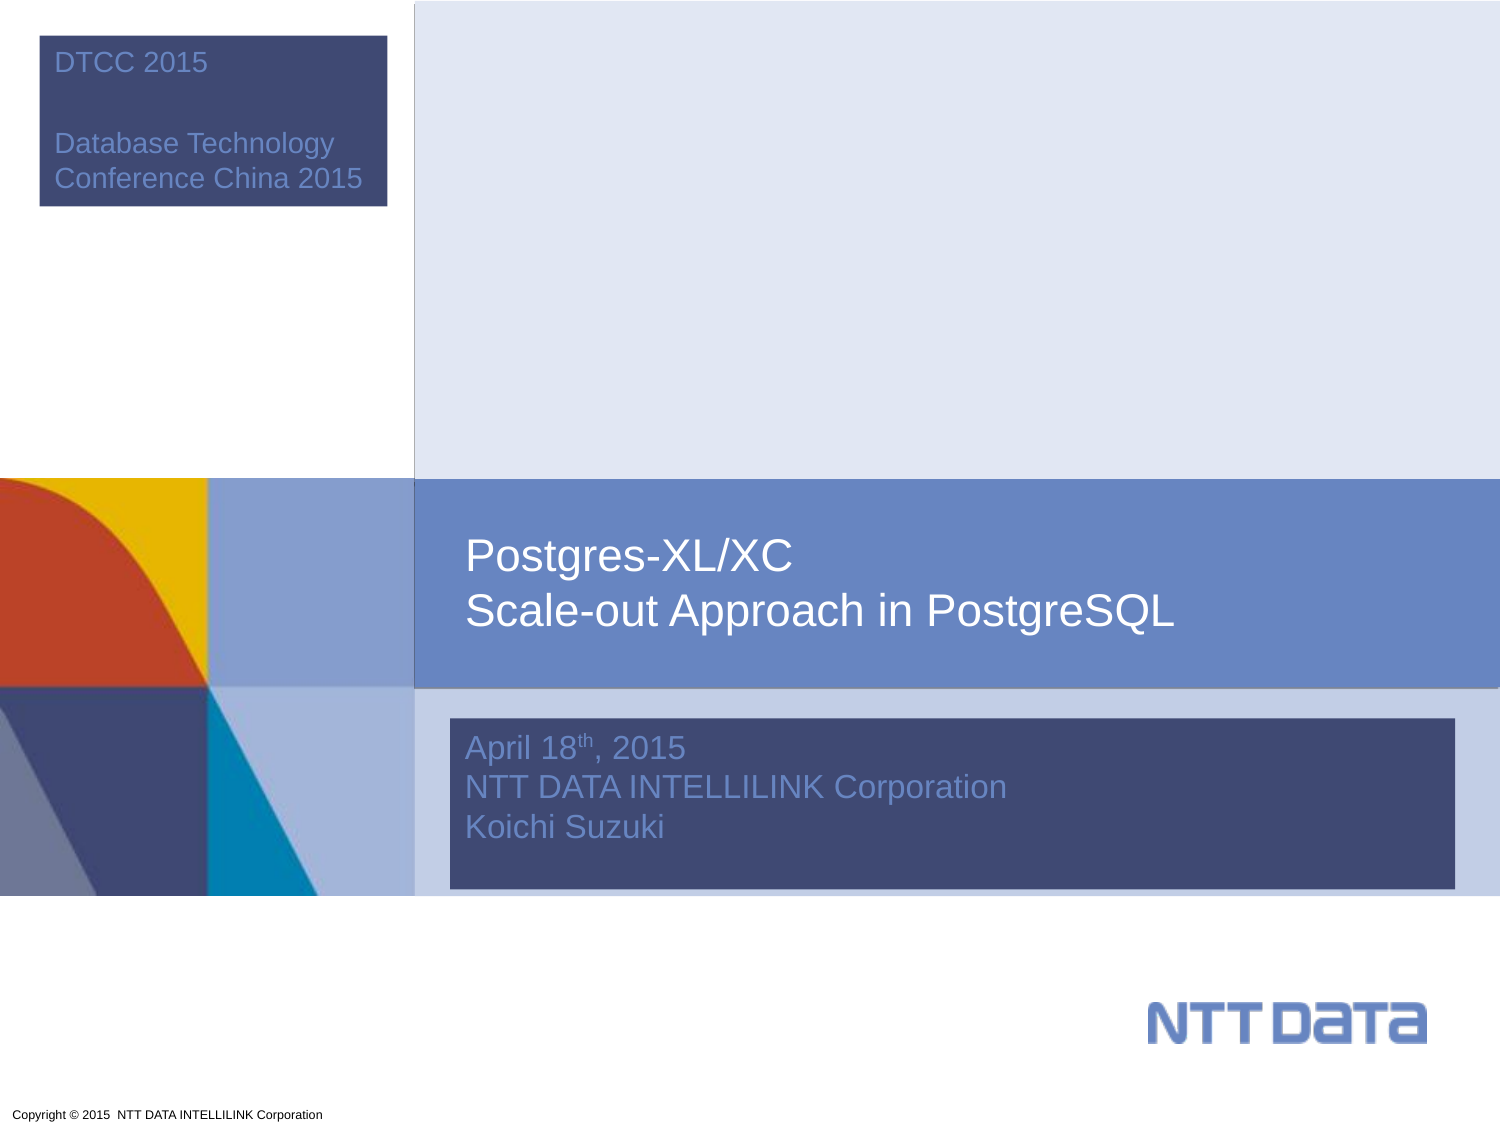

DTCC 2015
Database Technology Conference China 2015
Postgres-XL/XC
Scale-out Approach in PostgreSQL
# April 18th, 2015
NTT DATA INTELLILINK Corporation
Koichi Suzuki